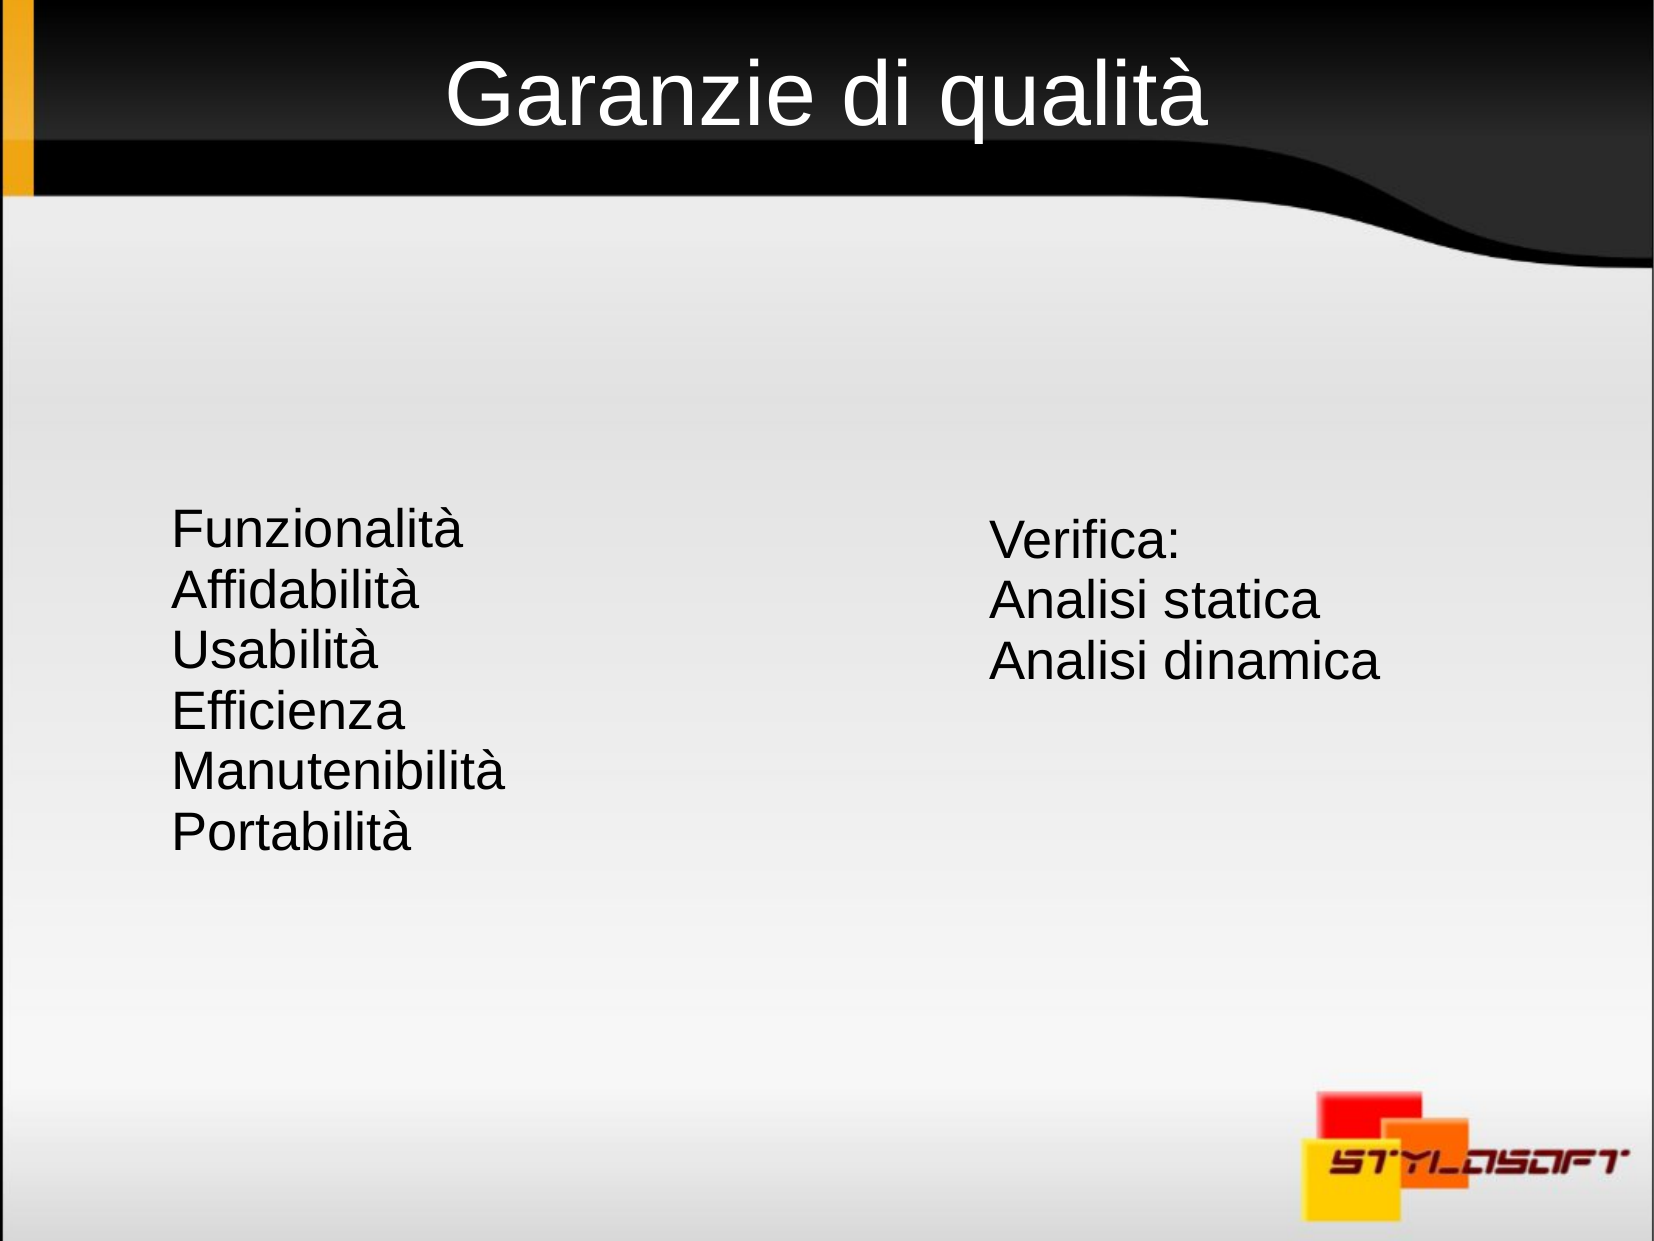

# Garanzie di qualità
Funzionalità
Affidabilità
Usabilità
Efficienza
Manutenibilità
Portabilità
Verifica:
Analisi statica
Analisi dinamica